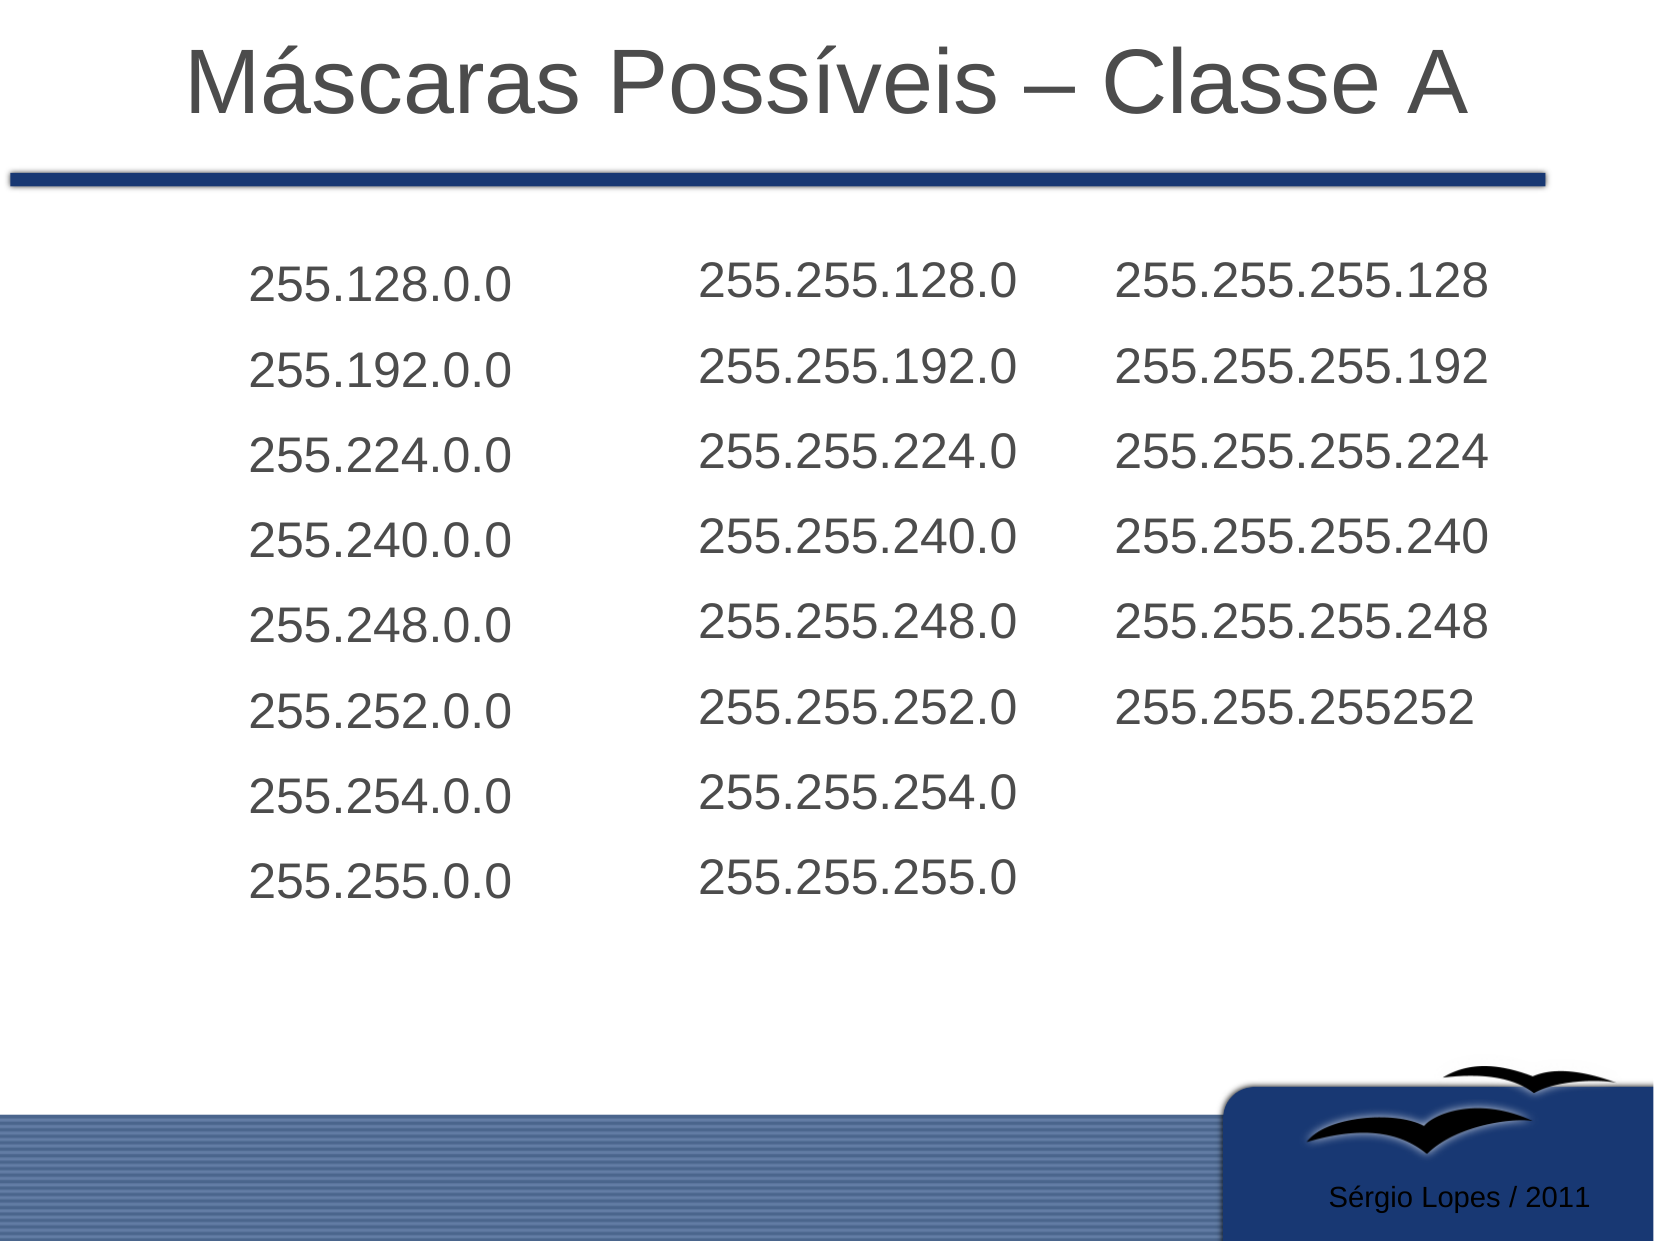

# Máscaras Possíveis – Classe A
255.255.128.0
255.255.192.0
255.255.224.0
255.255.240.0
255.255.248.0
255.255.252.0
255.255.254.0
255.255.255.0
255.255.255.128
255.255.255.192
255.255.255.224
255.255.255.240
255.255.255.248
255.255.255252
255.128.0.0
255.192.0.0
255.224.0.0
255.240.0.0
255.248.0.0
255.252.0.0
255.254.0.0
255.255.0.0
Sérgio Lopes / 2011